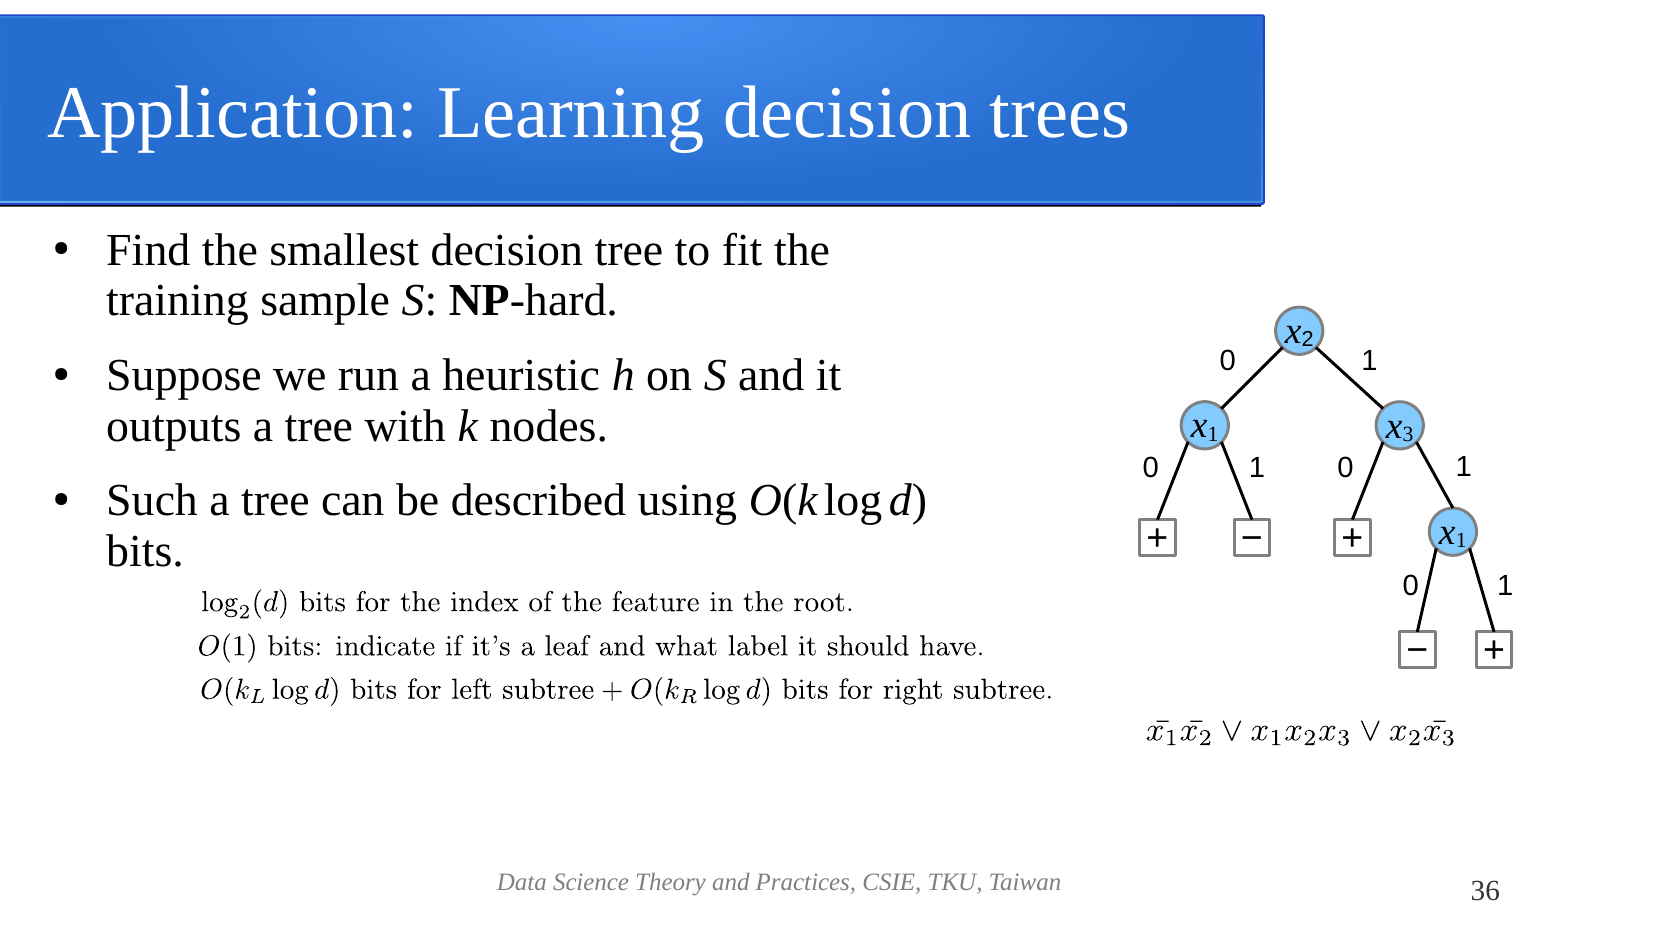

# Application: Learning decision trees
Find the smallest decision tree to fit the training sample S: NP-hard.
Suppose we run a heuristic h on S and it outputs a tree with k nodes.
Such a tree can be described using O(k log d) bits.
x2
0
1
x1
x3
1
0
0
1
x1
+
−
+
1
0
−
+
Data Science Theory and Practices, CSIE, TKU, Taiwan
36